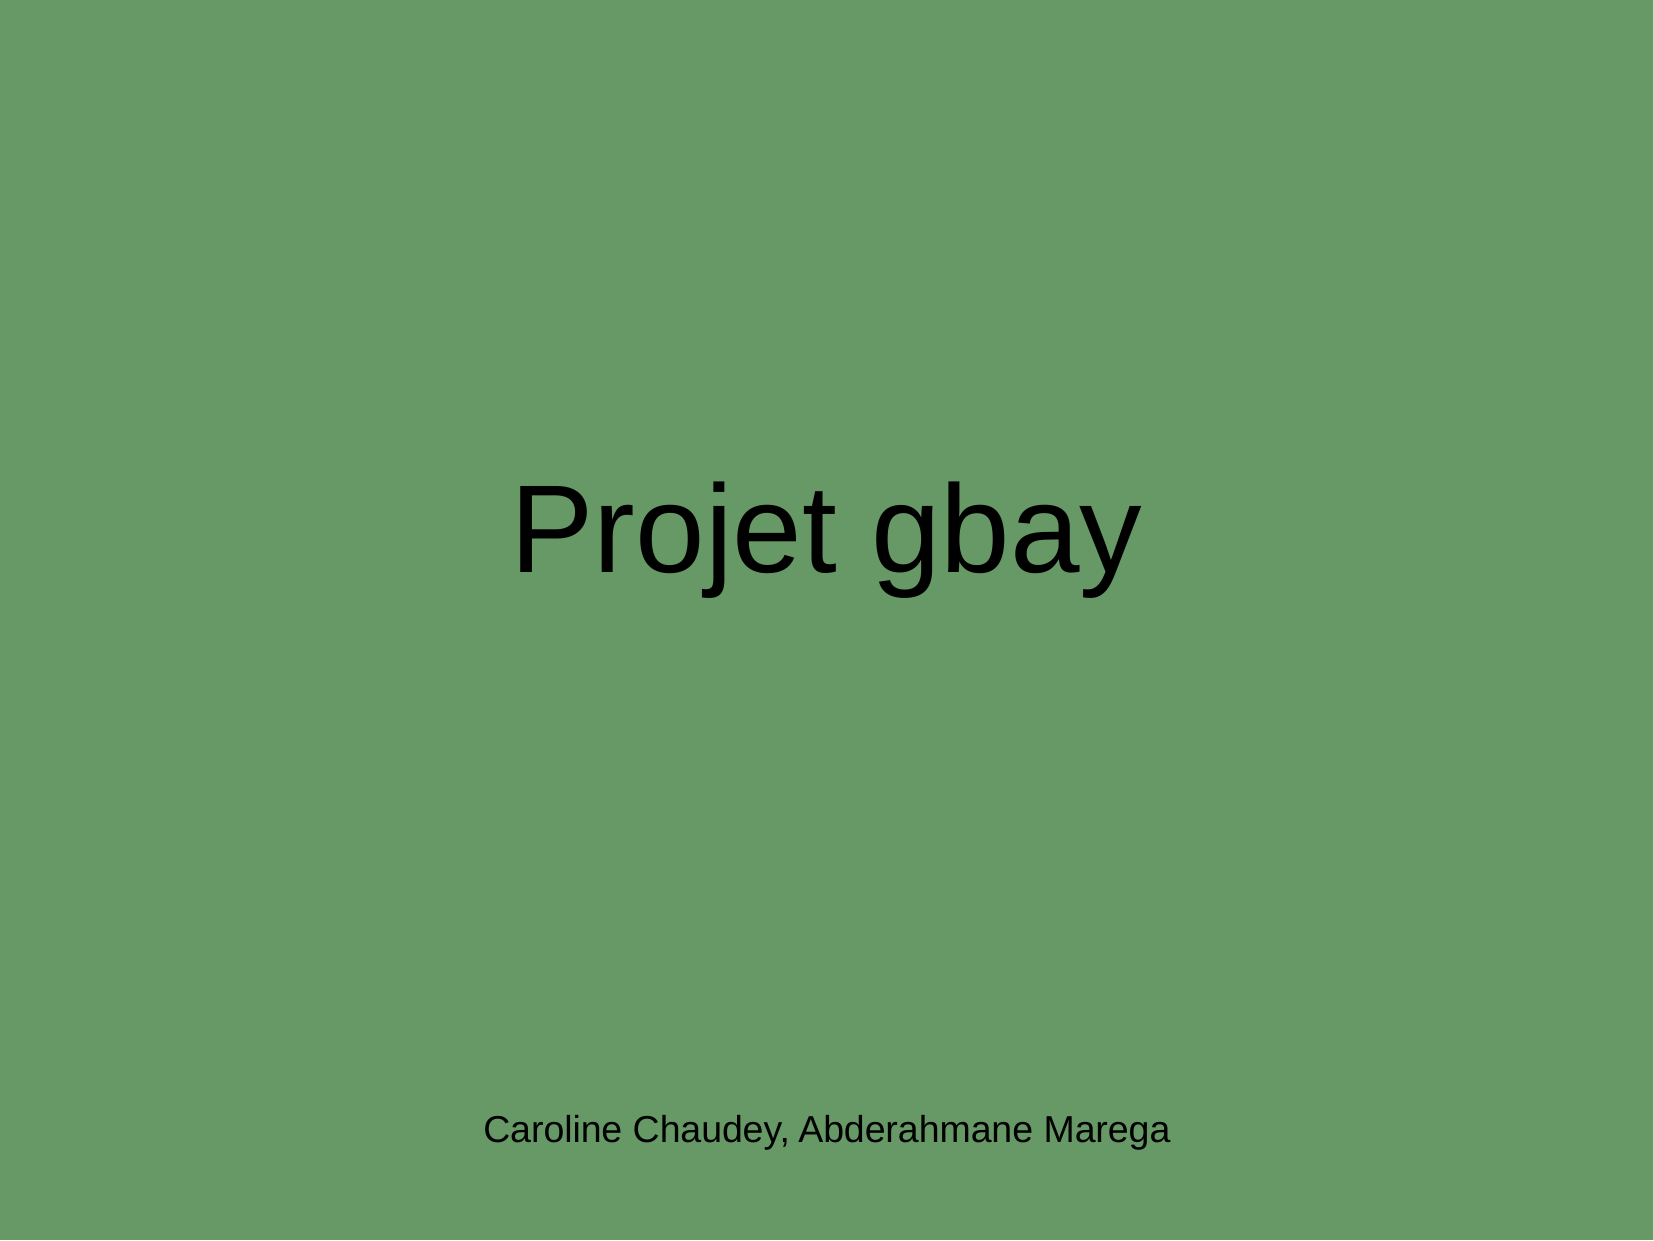

# Projet gbay
Caroline Chaudey, Abderahmane Marega